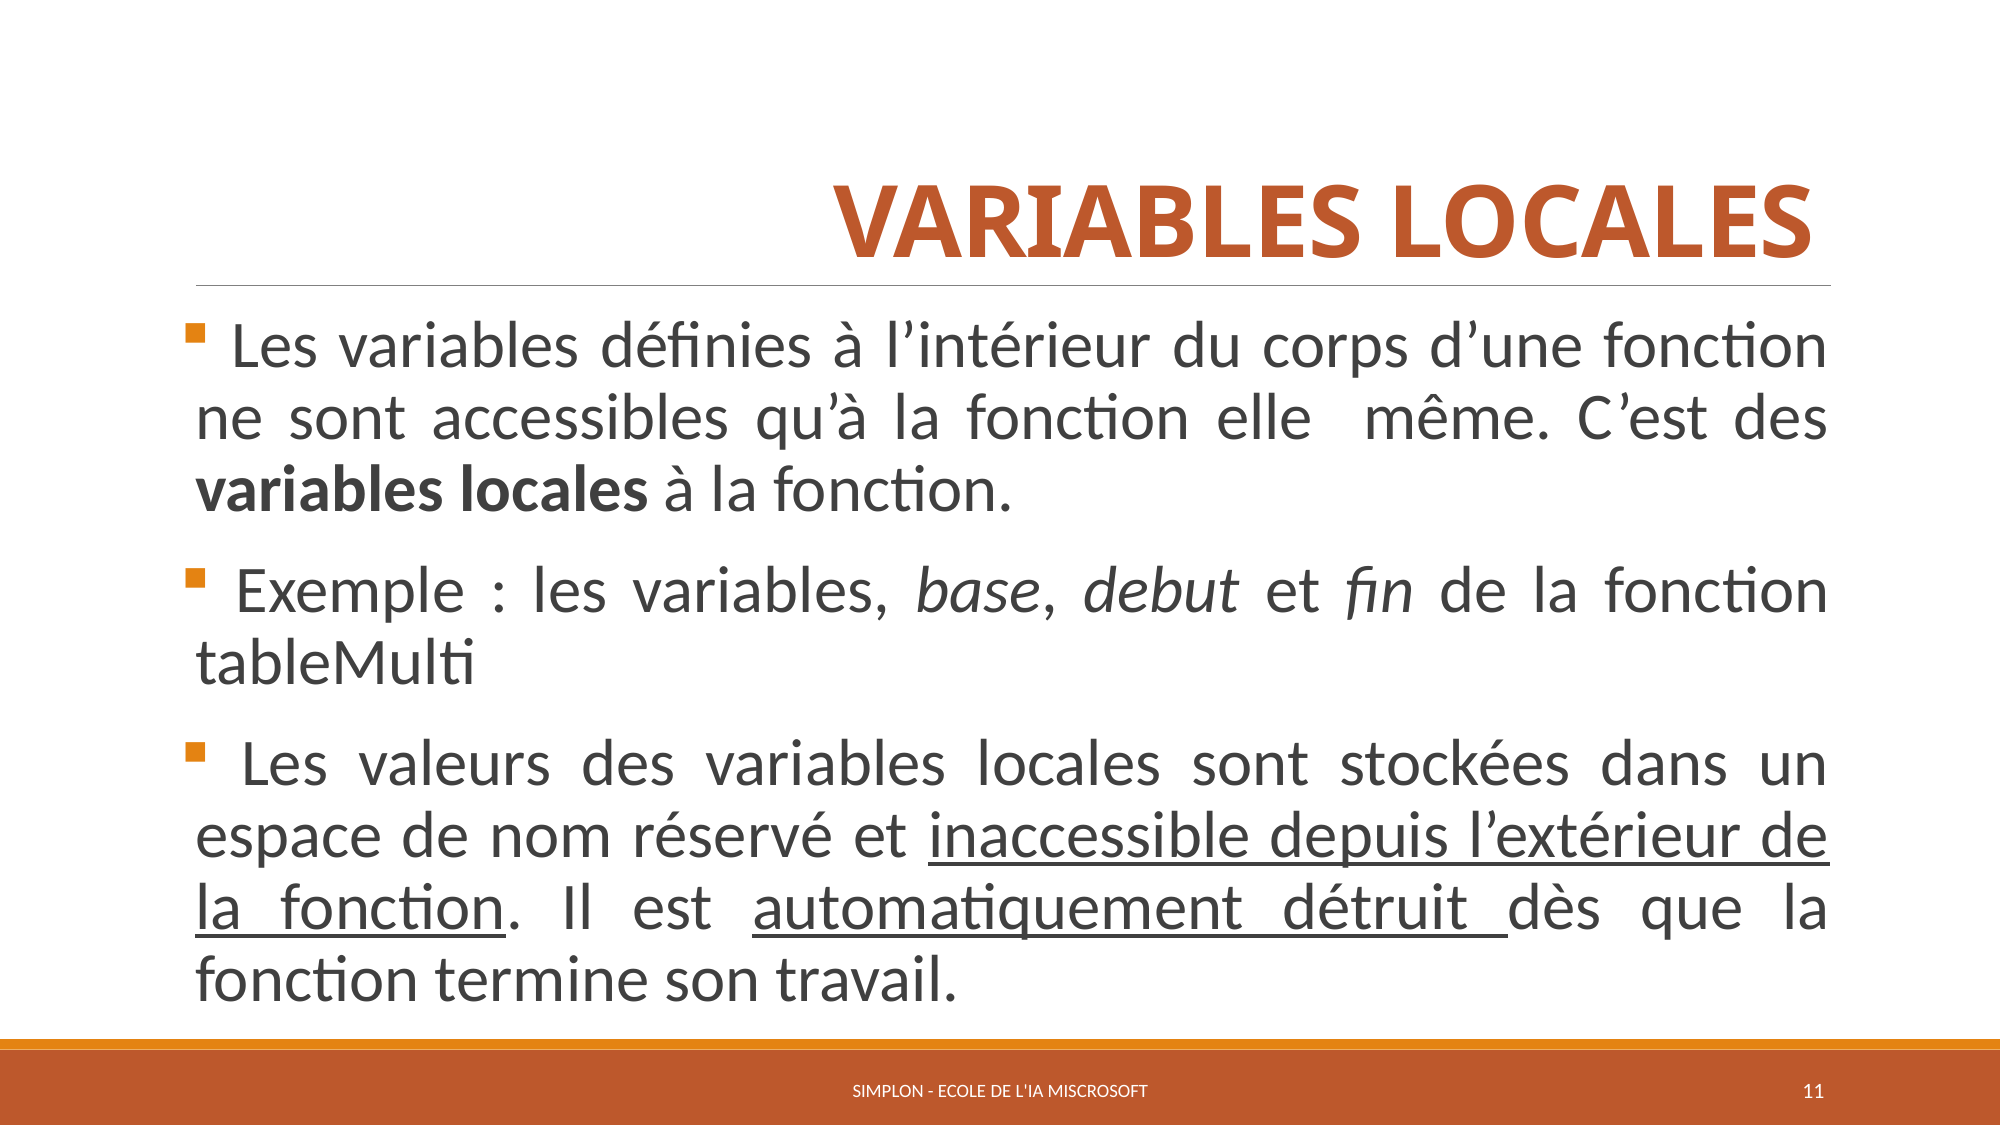

VARIABLES LOCALES
 Les variables définies à l’intérieur du corps d’une fonction ne sont accessibles qu’à la fonction elle même. C’est des variables locales à la fonction.
 Exemple : les variables, base, debut et fin de la fonction tableMulti
 Les valeurs des variables locales sont stockées dans un espace de nom réservé et inaccessible depuis l’extérieur de la fonction. Il est automatiquement détruit dès que la fonction termine son travail.
Simplon - Ecole de l'IA Miscrosoft